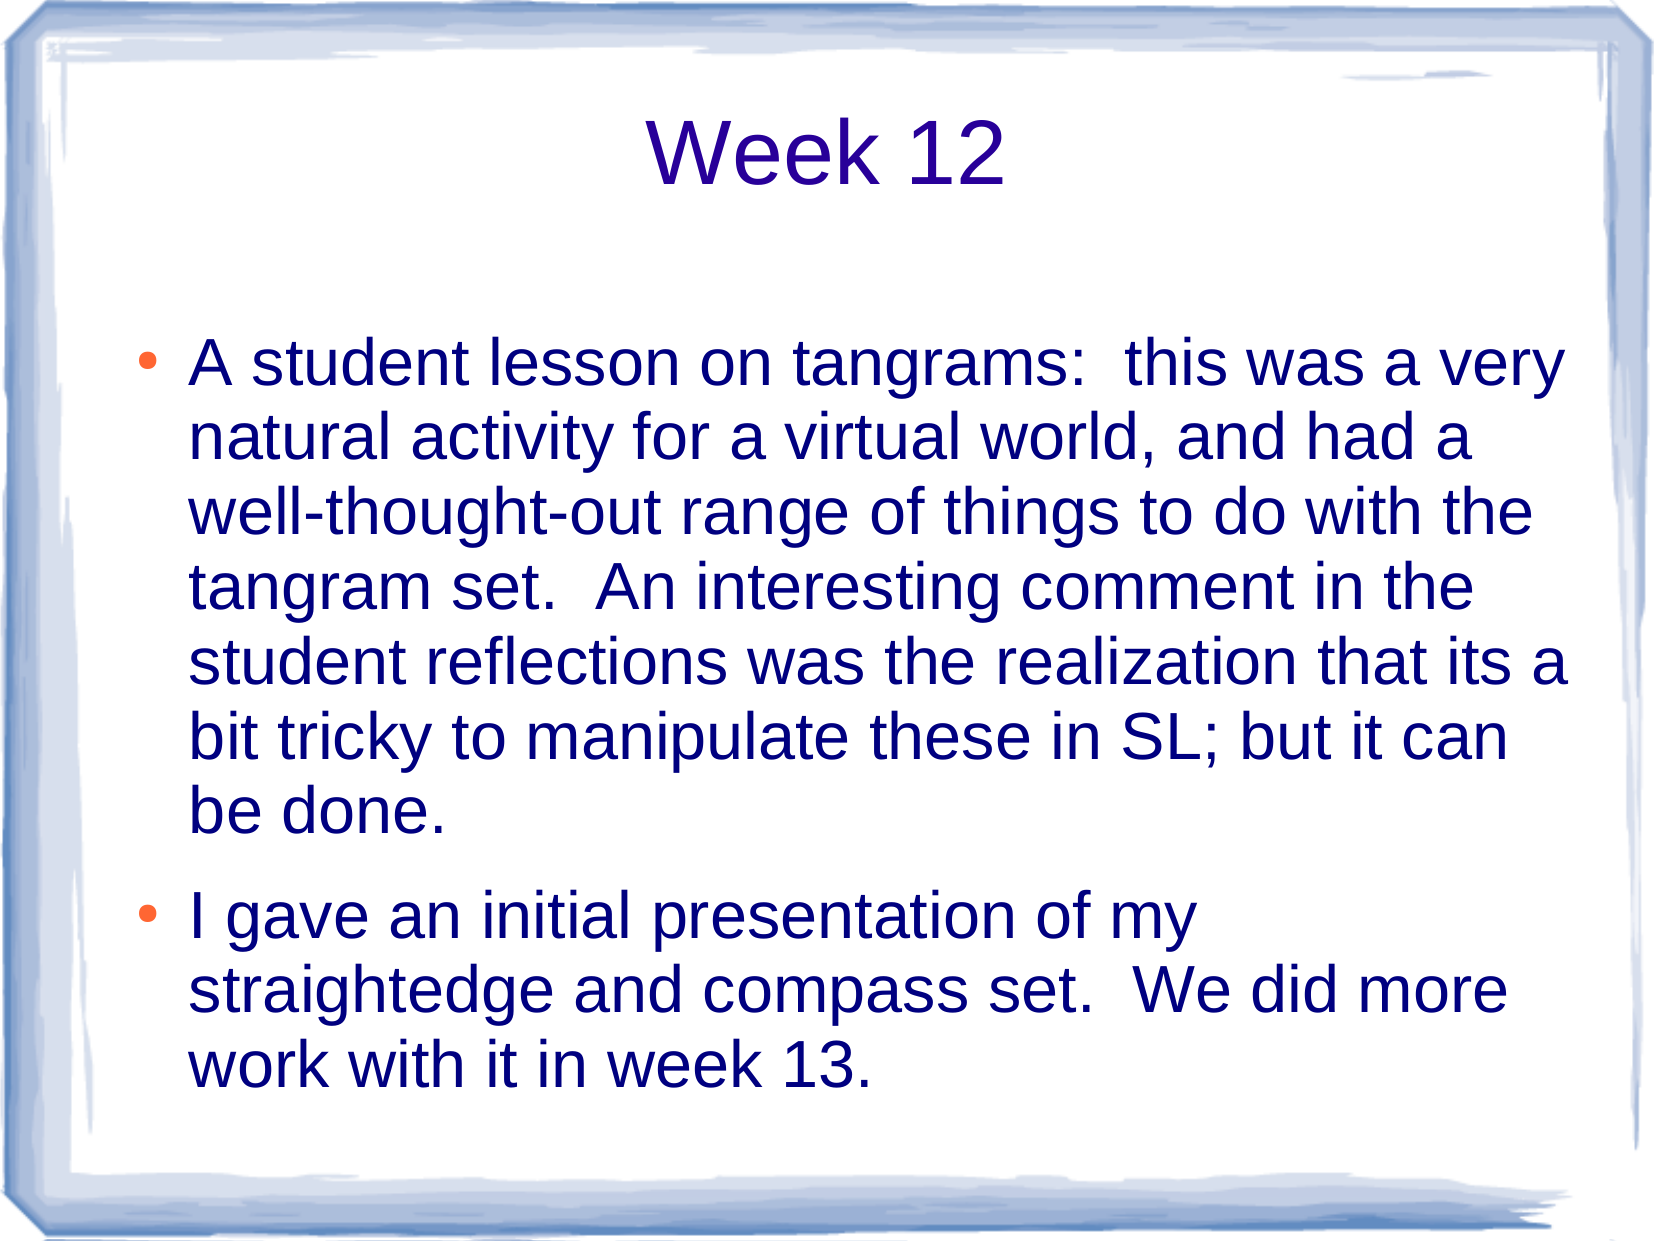

# Week 12
A student lesson on tangrams: this was a very natural activity for a virtual world, and had a well-thought-out range of things to do with the tangram set. An interesting comment in the student reflections was the realization that its a bit tricky to manipulate these in SL; but it can be done.
I gave an initial presentation of my straightedge and compass set. We did more work with it in week 13.